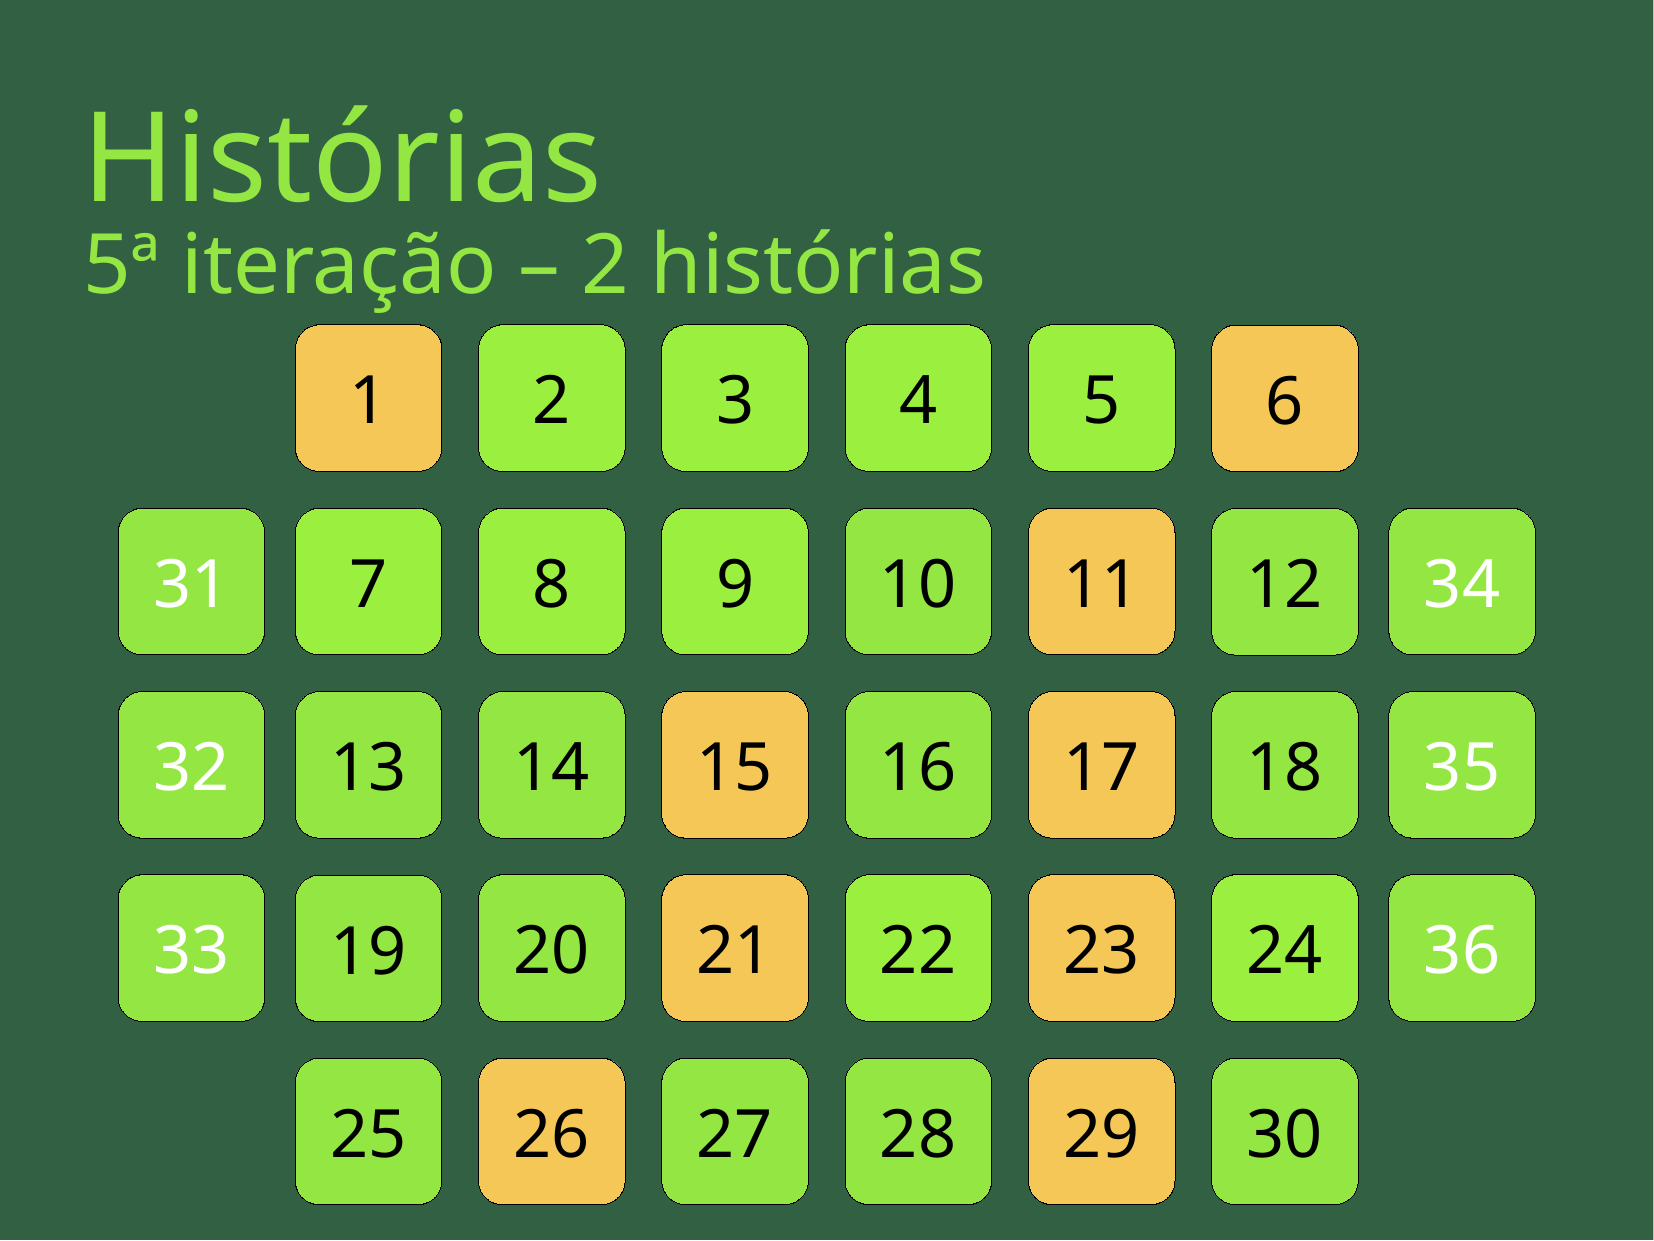

# Histórias
5ª iteração – 2 histórias
1
2
3
4
5
6
31
7
8
9
10
11
34
12
32
13
14
15
16
17
18
35
33
20
21
22
23
24
36
19
25
26
27
28
29
30